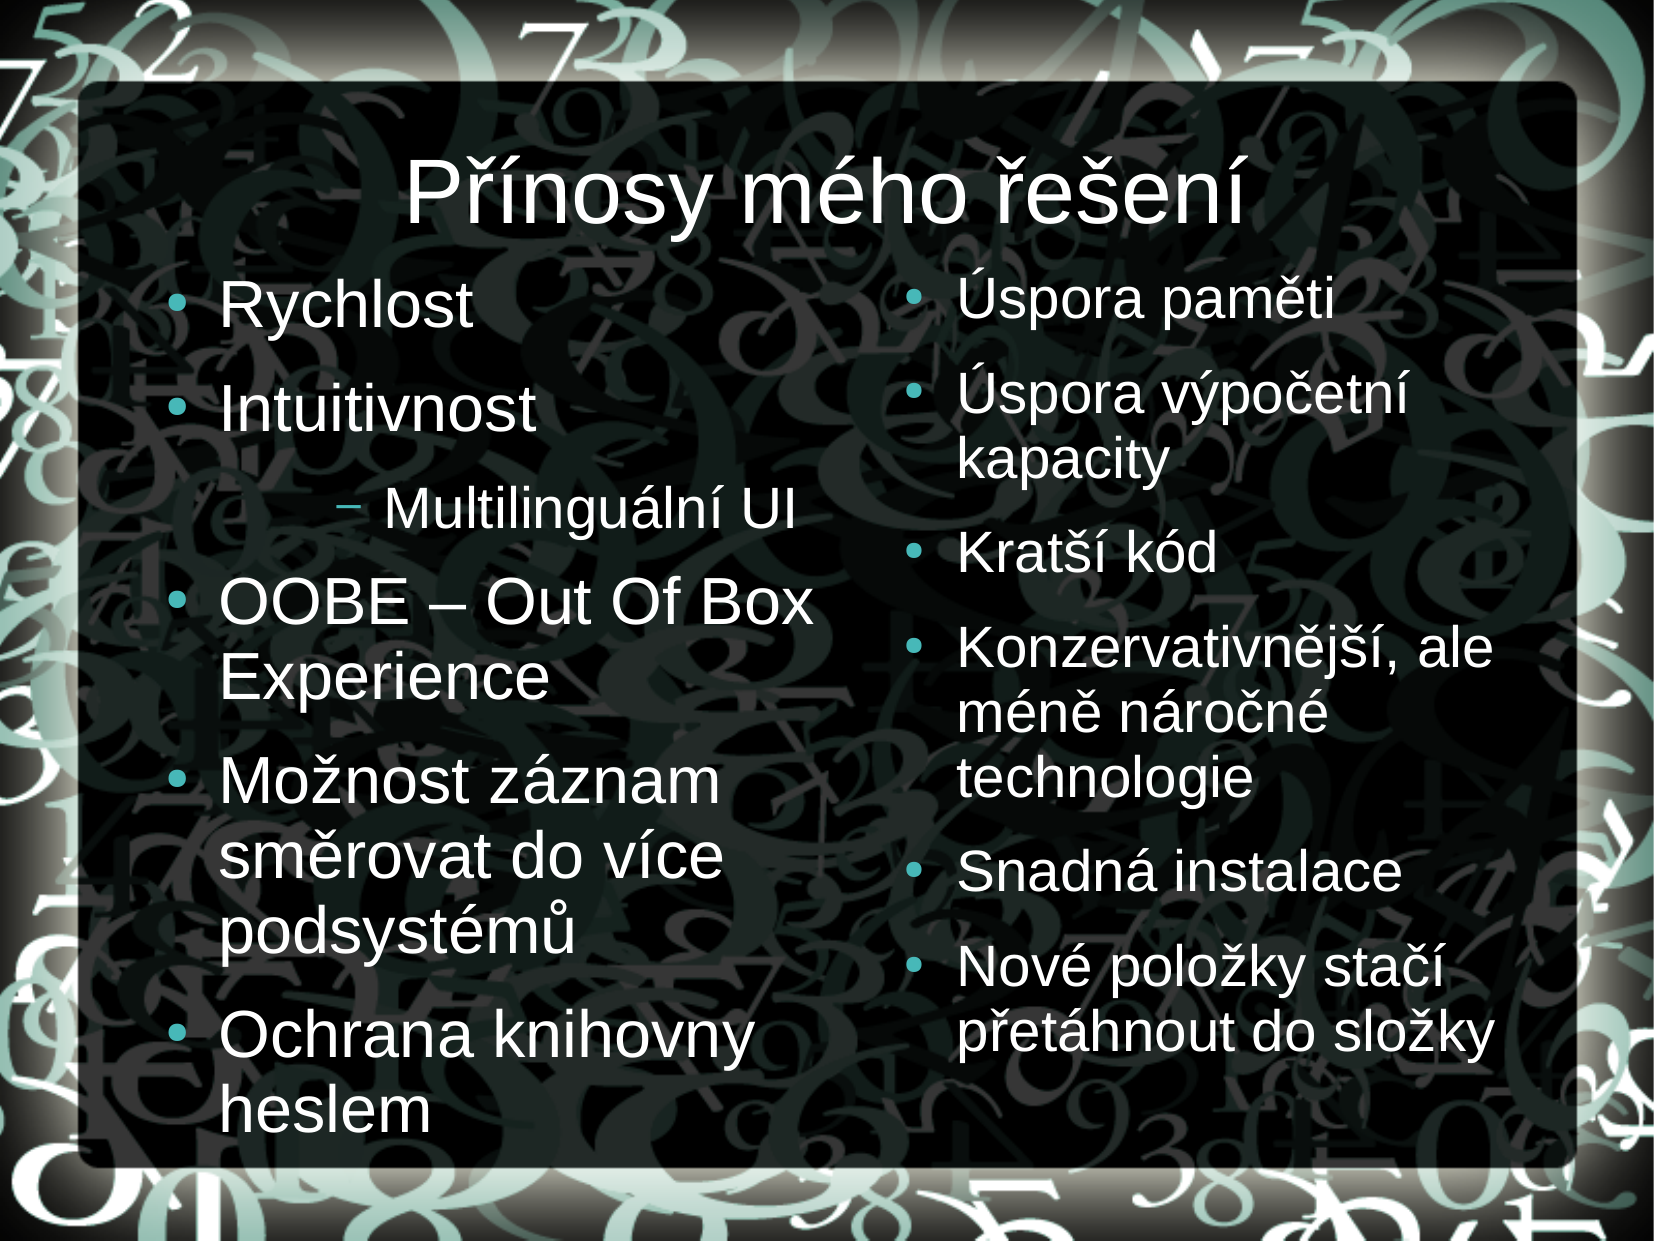

# Přínosy mého řešení
Úspora paměti
Úspora výpočetní kapacity
Kratší kód
Konzervativnější, ale méně náročné technologie
Snadná instalace
Nové položky stačí přetáhnout do složky
Rychlost
Intuitivnost
Multilinguální UI
OOBE – Out Of Box Experience
Možnost záznam směrovat do více podsystémů
Ochrana knihovny heslem